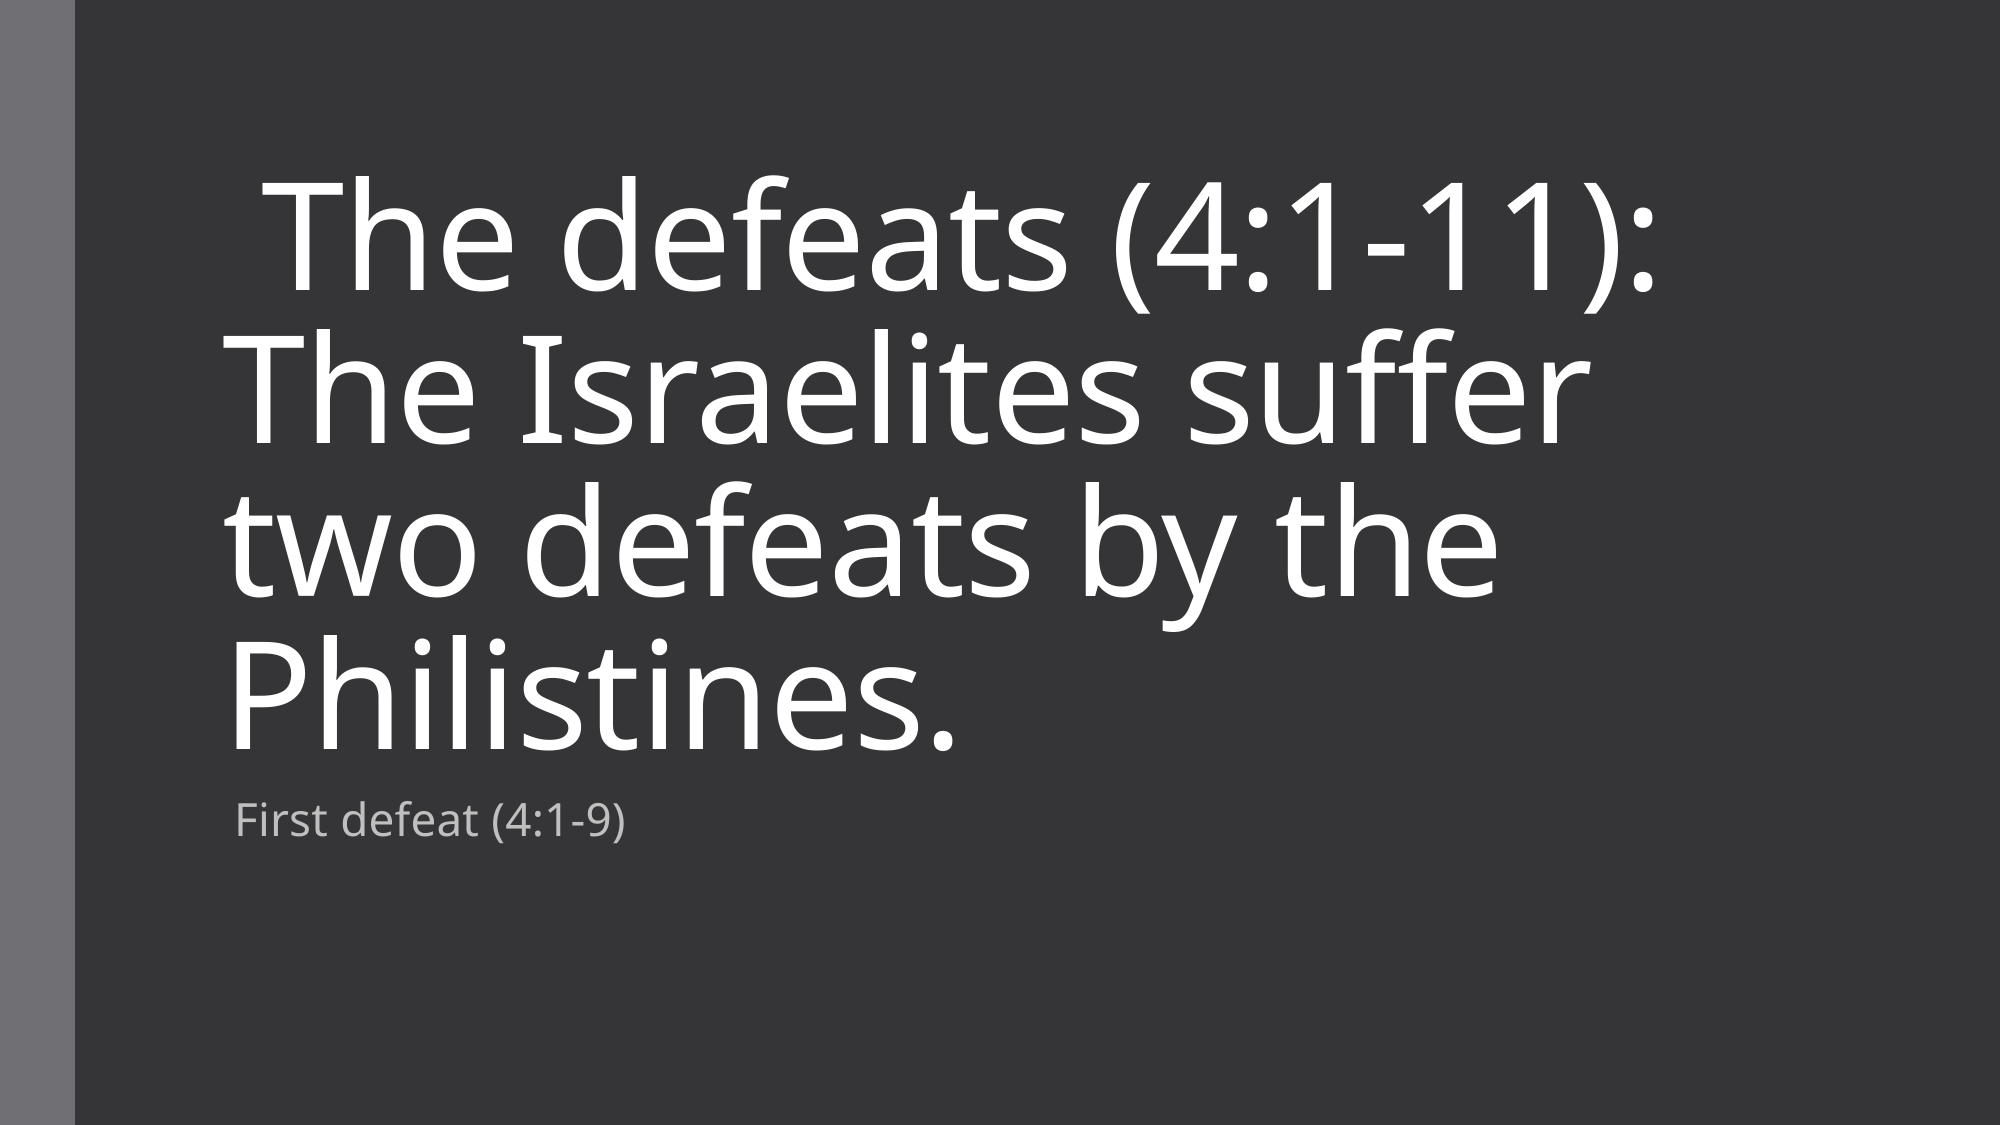

# The defeats (4:1-11): The Israelites suffer two defeats by the Philistines.
 First defeat (4:1-9)